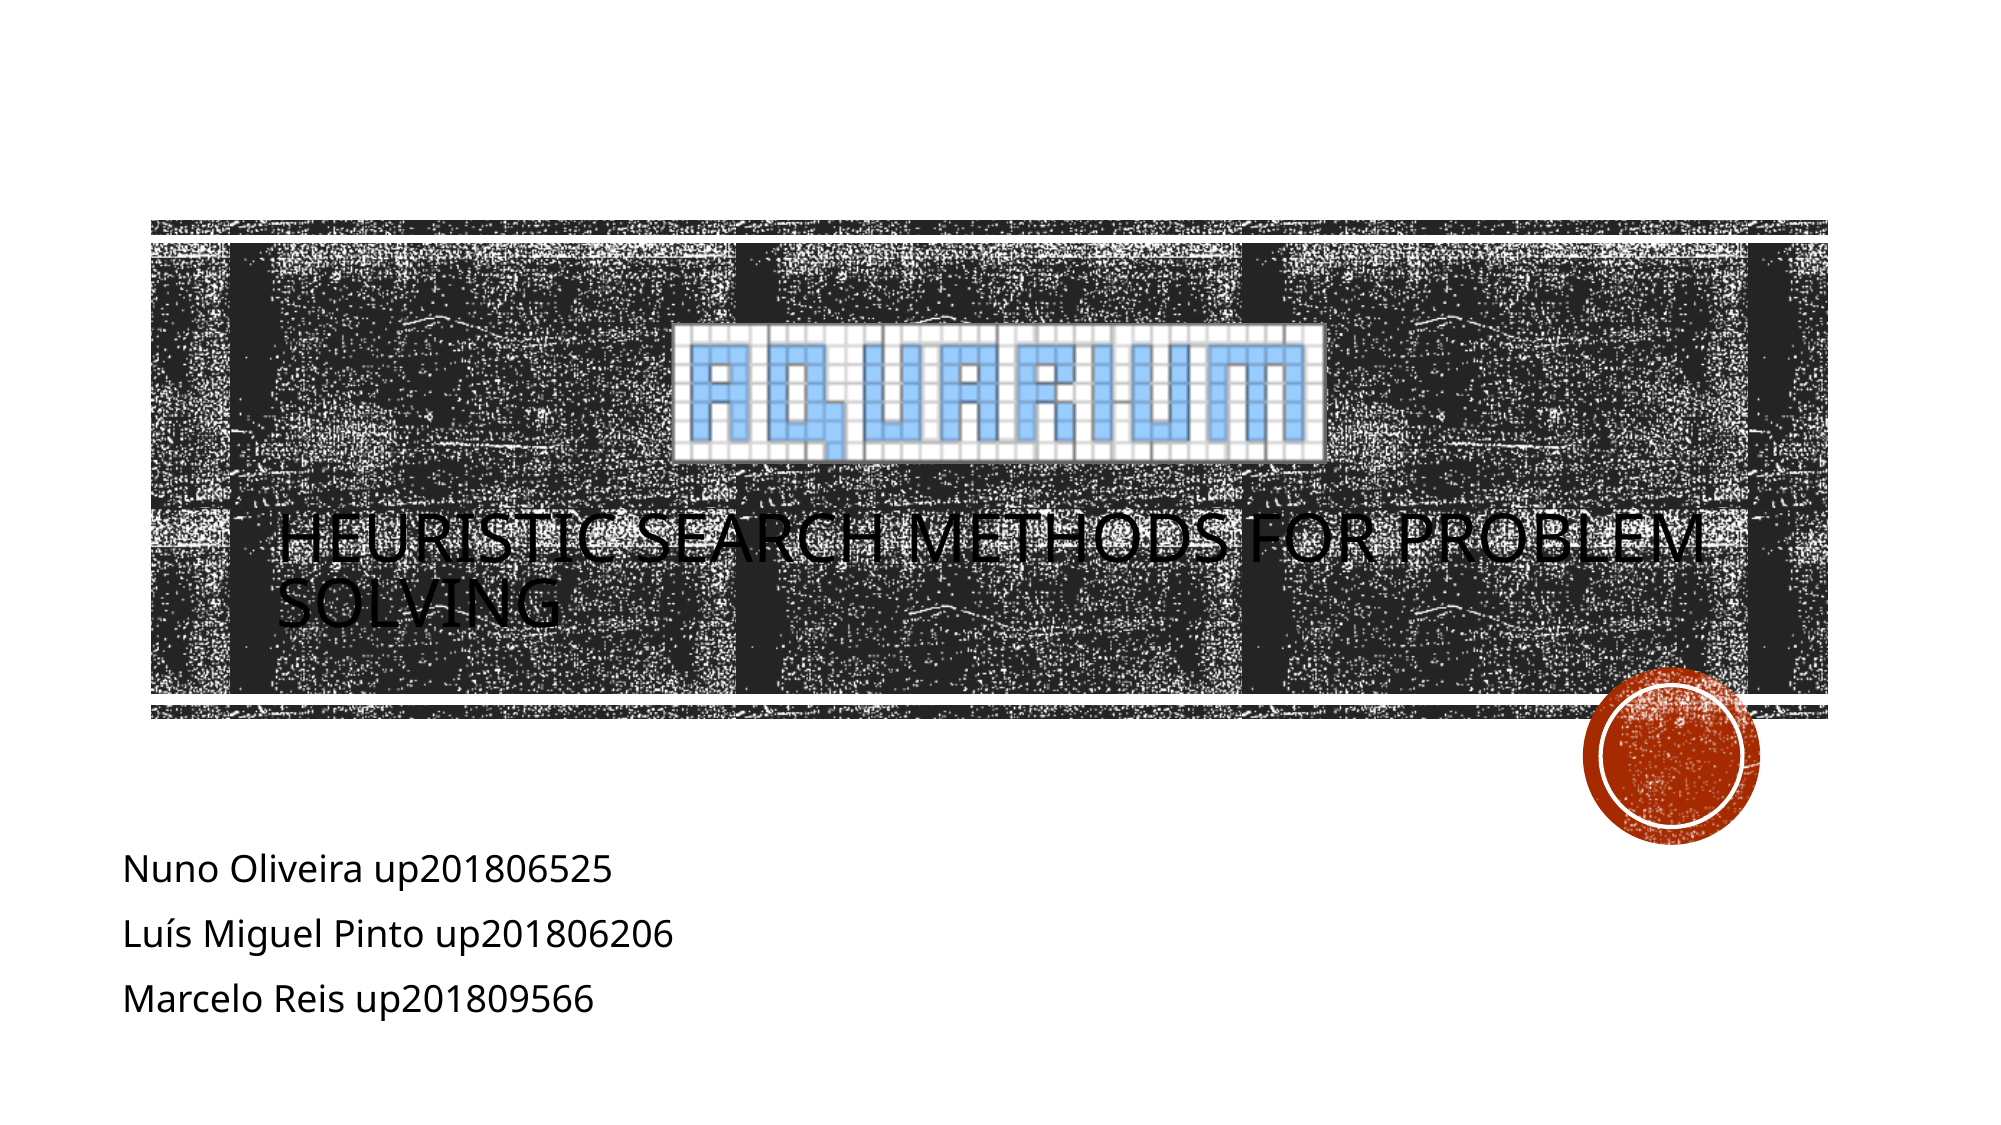

# Heuristic Search Methods for Problem Solving
Nuno Oliveira up201806525
Luís Miguel Pinto up201806206
Marcelo Reis up201809566